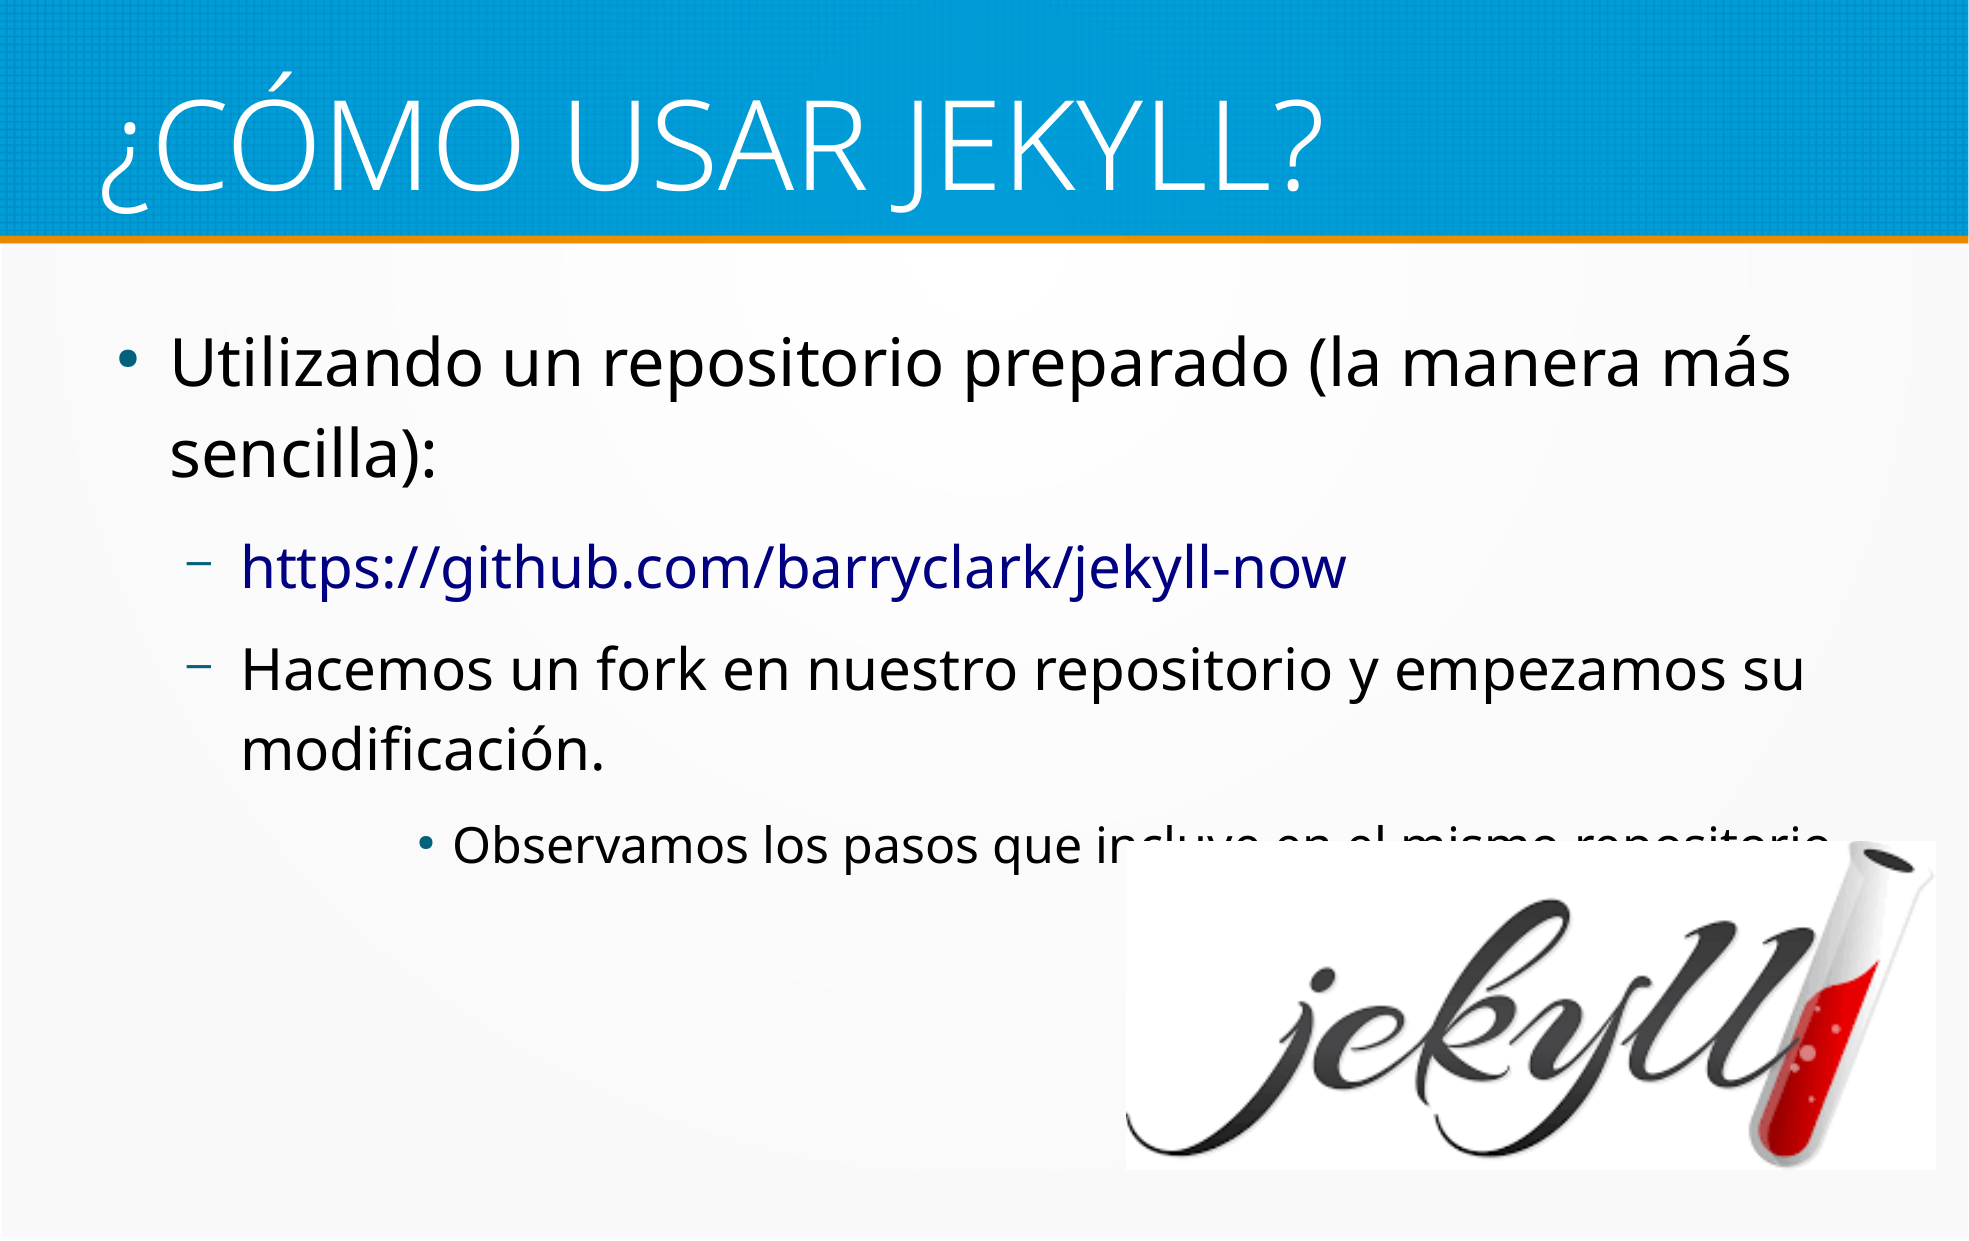

# ¿CÓMO USAR JEKYLL?
Utilizando un repositorio preparado (la manera más sencilla):
https://github.com/barryclark/jekyll-now
Hacemos un fork en nuestro repositorio y empezamos su modificación.
Observamos los pasos que incluye en el mismo repositorio.